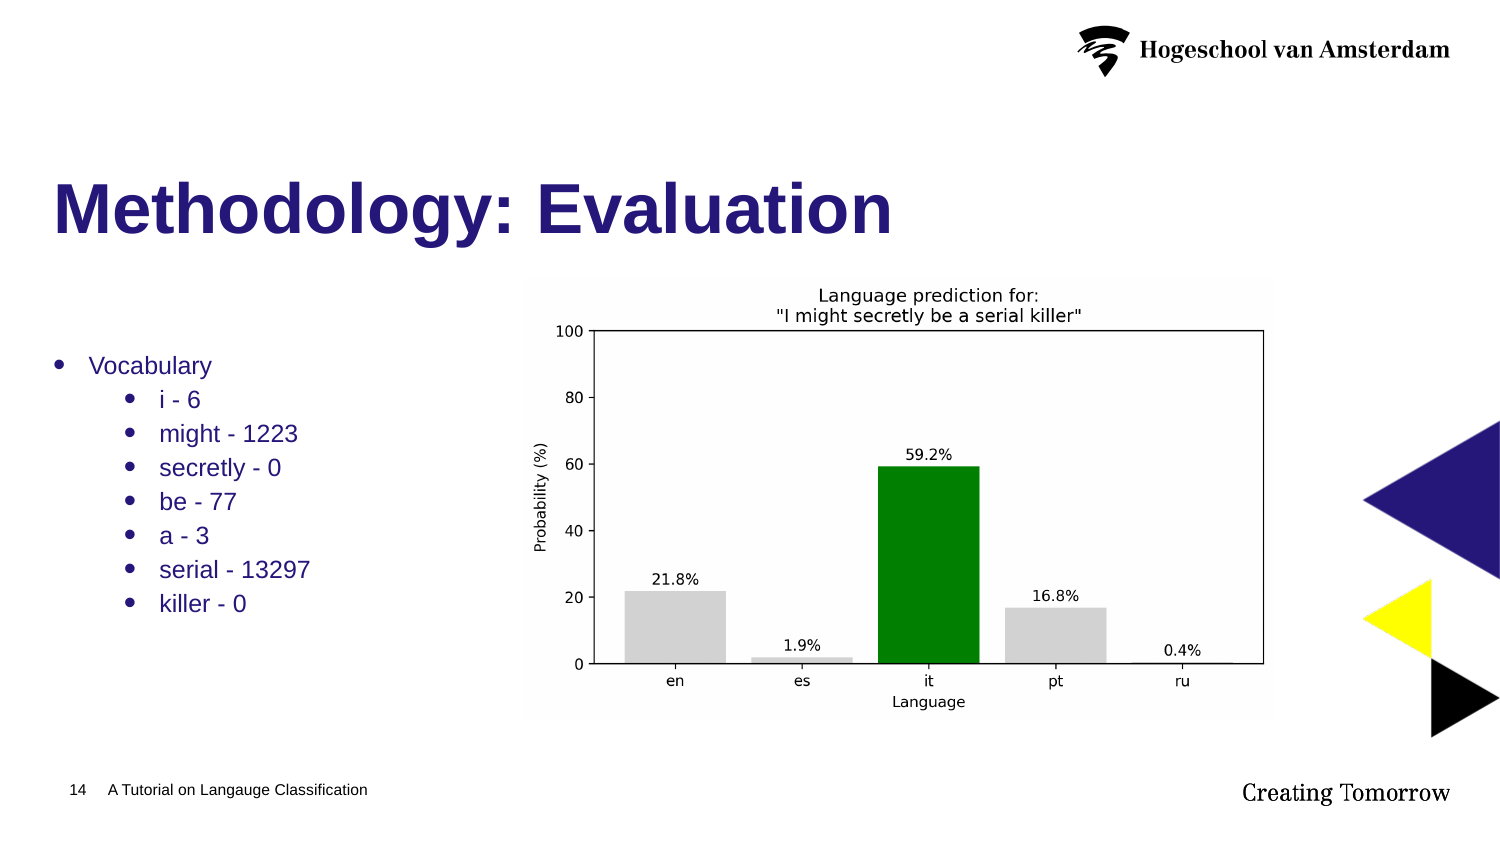

Methodology: Evaluation
# Vocabulary
i - 6
might - 1223
secretly - 0
be - 77
a - 3
serial - 13297
killer - 0
A Tutorial on Langauge Classification